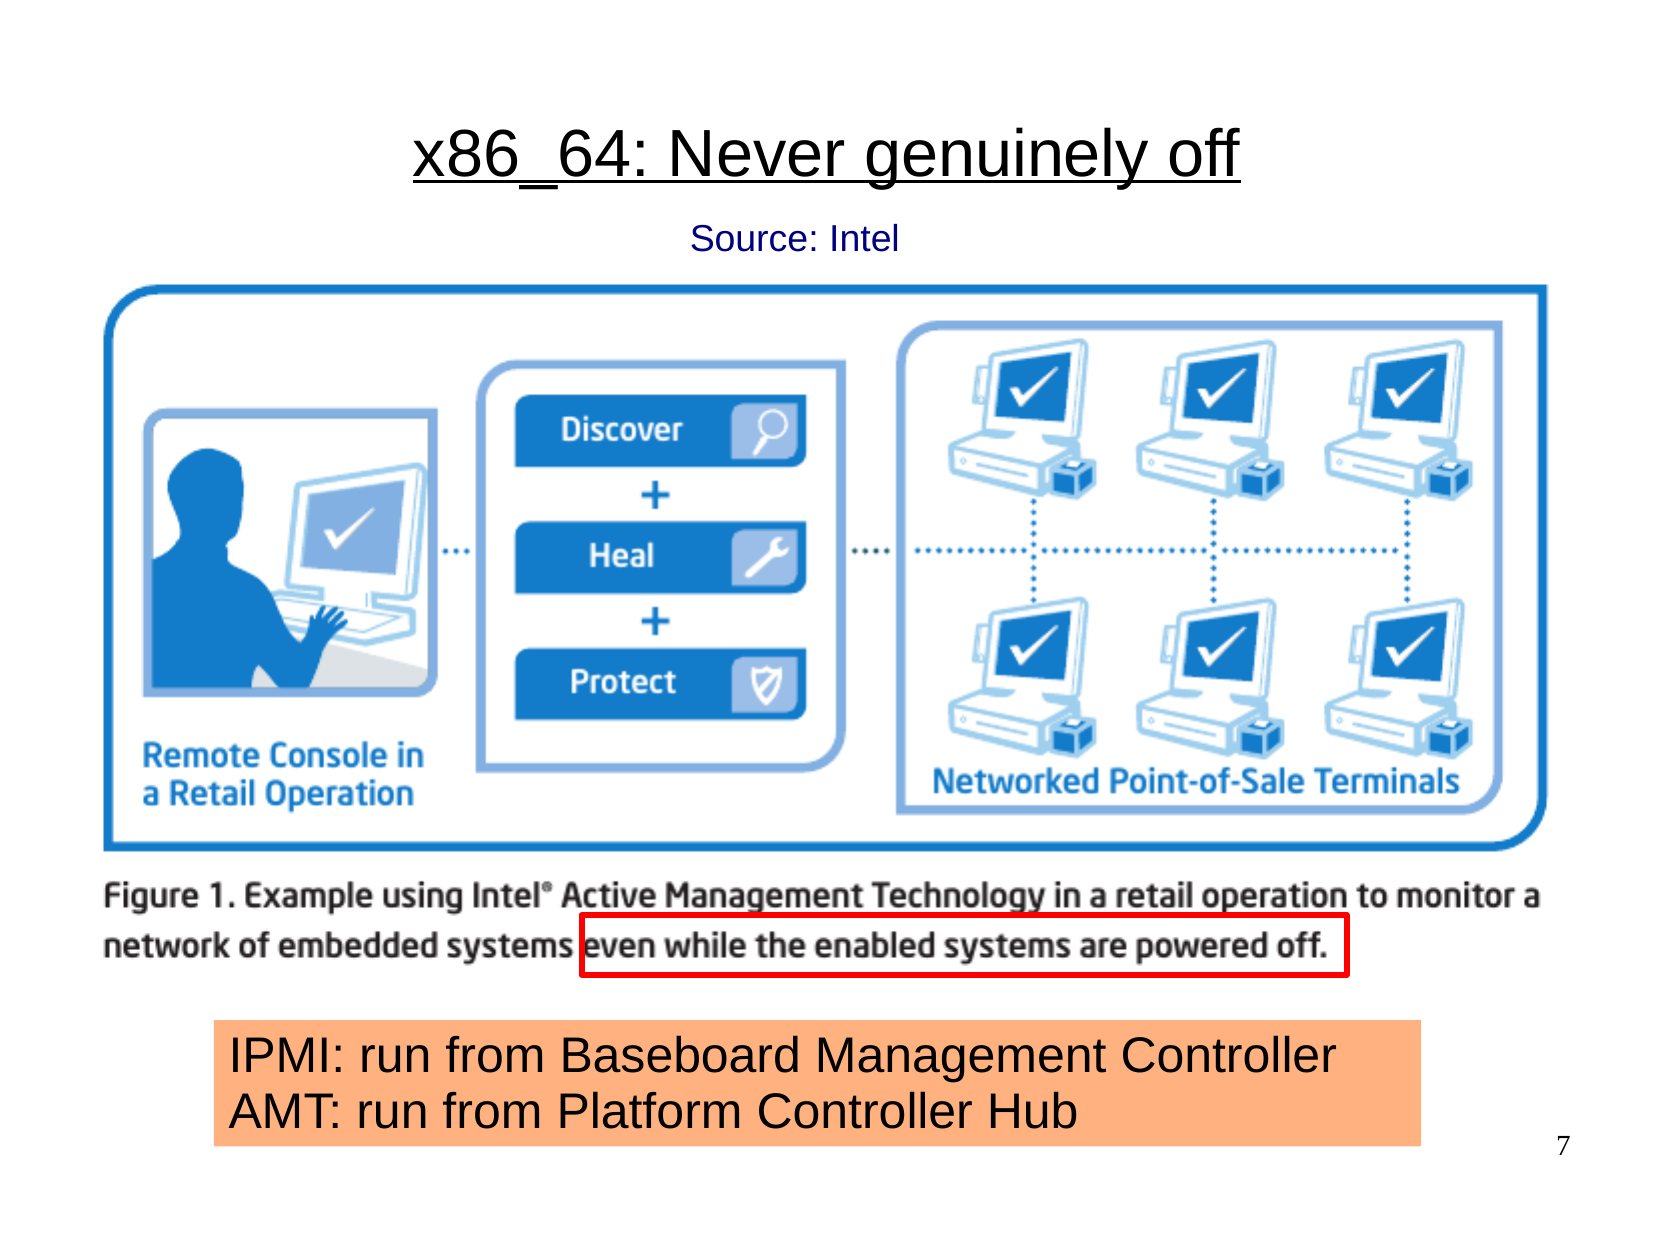

# x86_64: Never genuinely off
Source: Intel
IPMI: run from Baseboard Management Controller
AMT: run from Platform Controller Hub
7